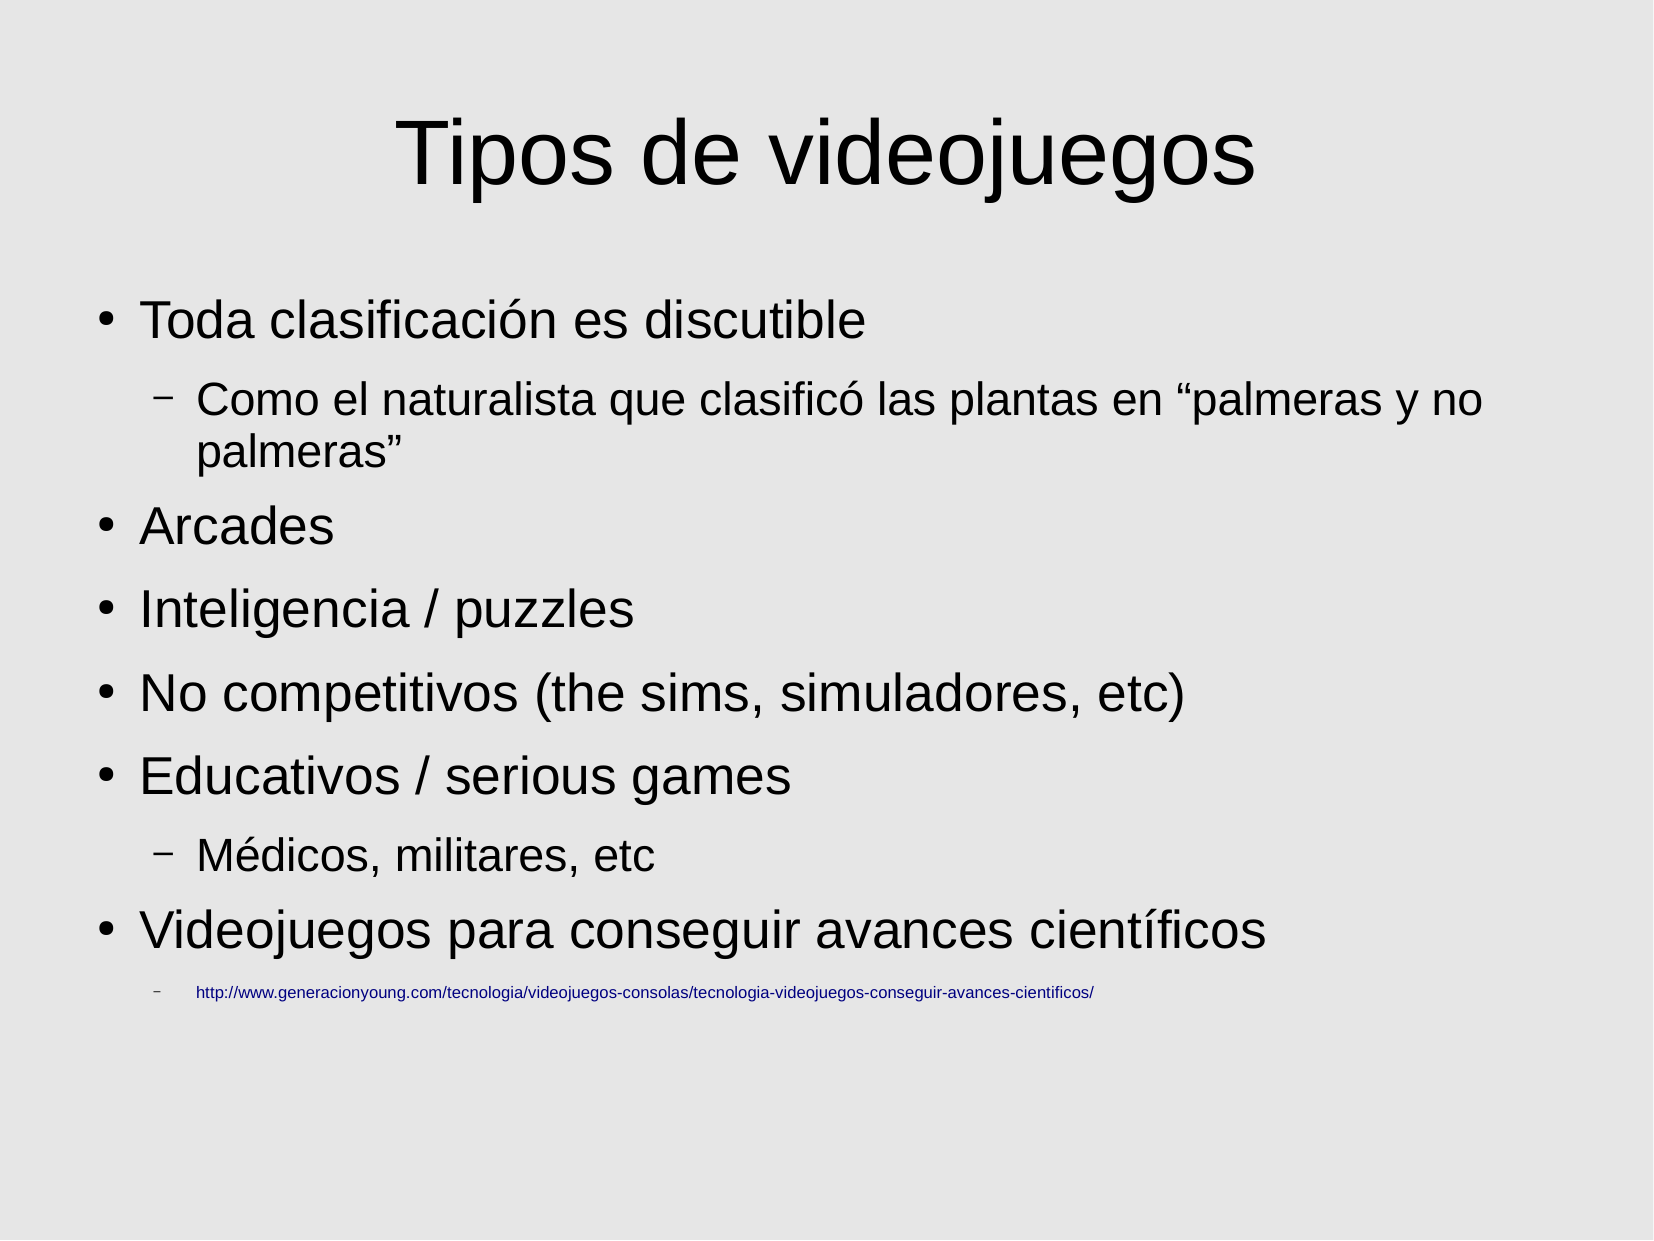

# Tipos de videojuegos
Toda clasificación es discutible
Como el naturalista que clasificó las plantas en “palmeras y no palmeras”
Arcades
Inteligencia / puzzles
No competitivos (the sims, simuladores, etc)
Educativos / serious games
Médicos, militares, etc
Videojuegos para conseguir avances científicos
http://www.generacionyoung.com/tecnologia/videojuegos-consolas/tecnologia-videojuegos-conseguir-avances-cientificos/